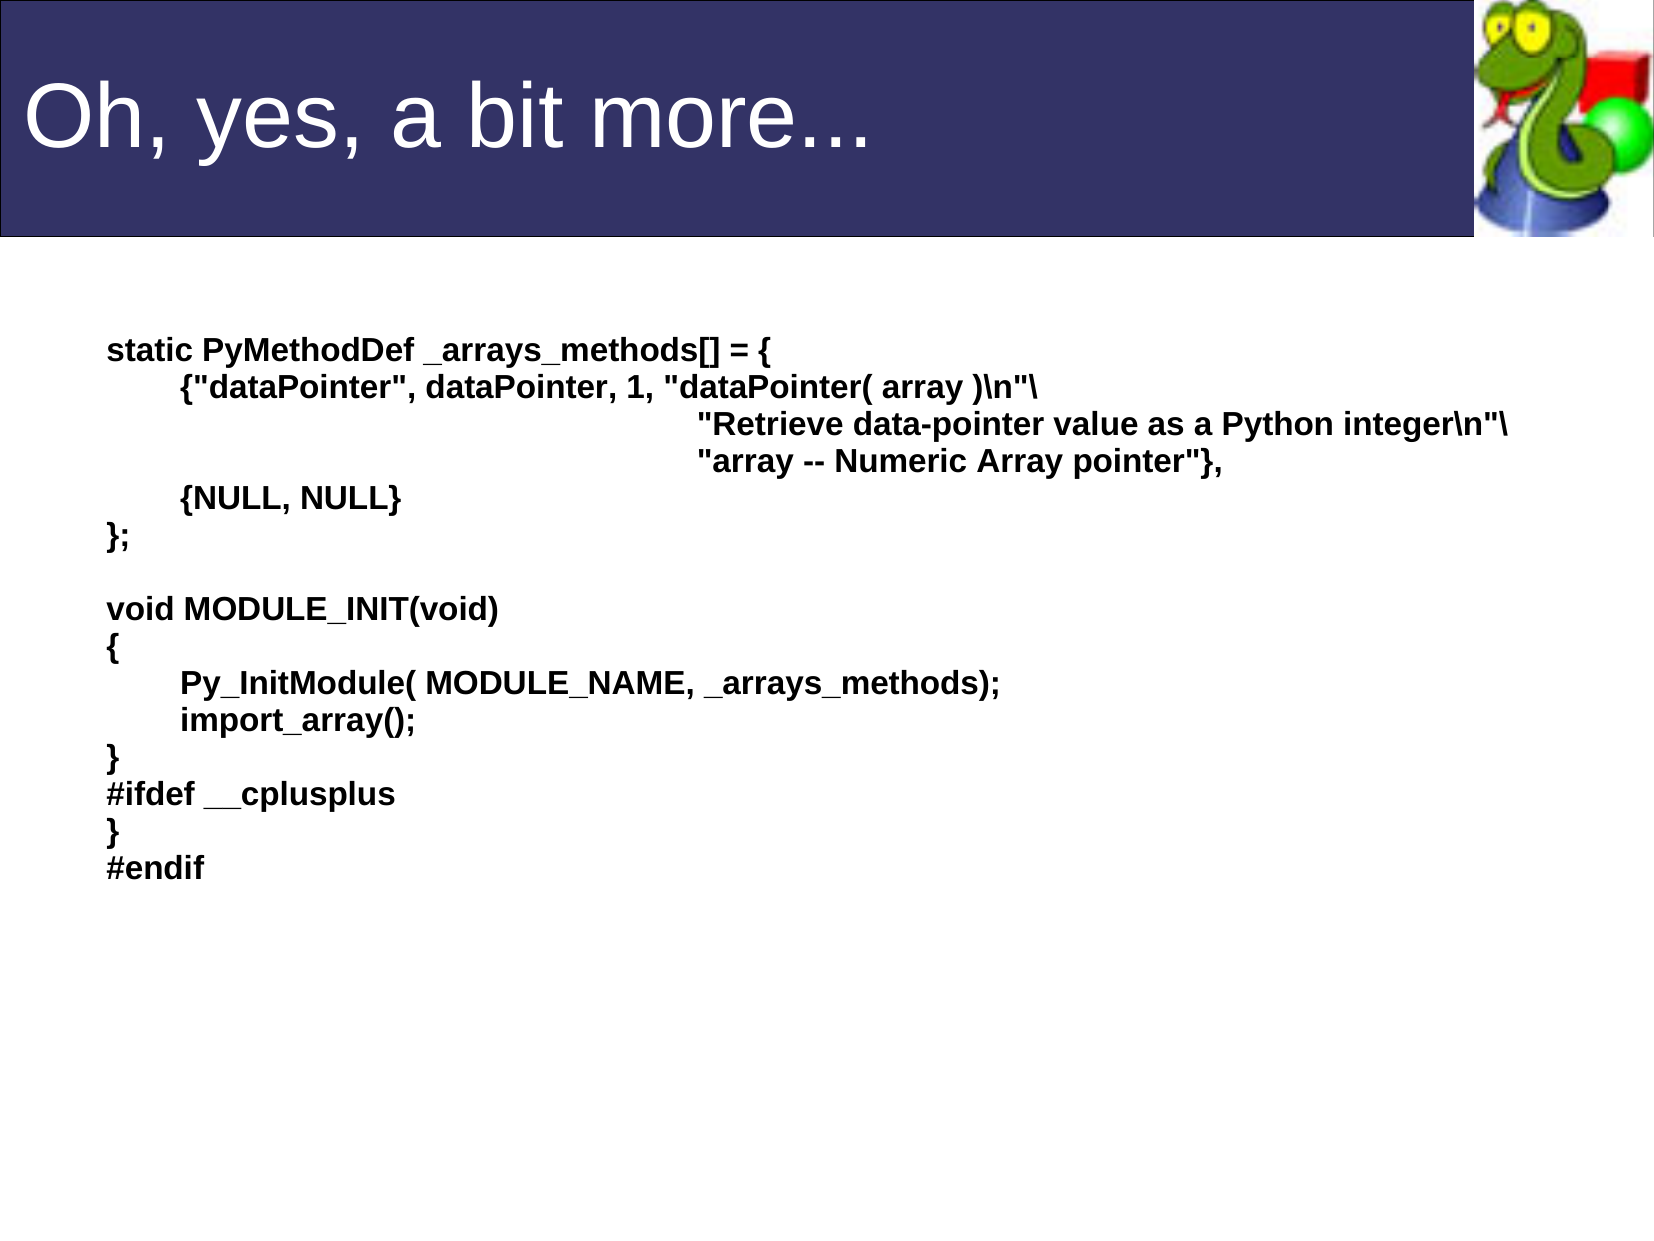

# Oh, yes, a bit more...
static PyMethodDef _arrays_methods[] = {
	{"dataPointer", dataPointer, 1, "dataPointer( array )\n"\
								"Retrieve data-pointer value as a Python integer\n"\
								"array -- Numeric Array pointer"},
	{NULL, NULL}
};
void MODULE_INIT(void)
{
	Py_InitModule( MODULE_NAME, _arrays_methods);
	import_array();
}
#ifdef __cplusplus
}
#endif